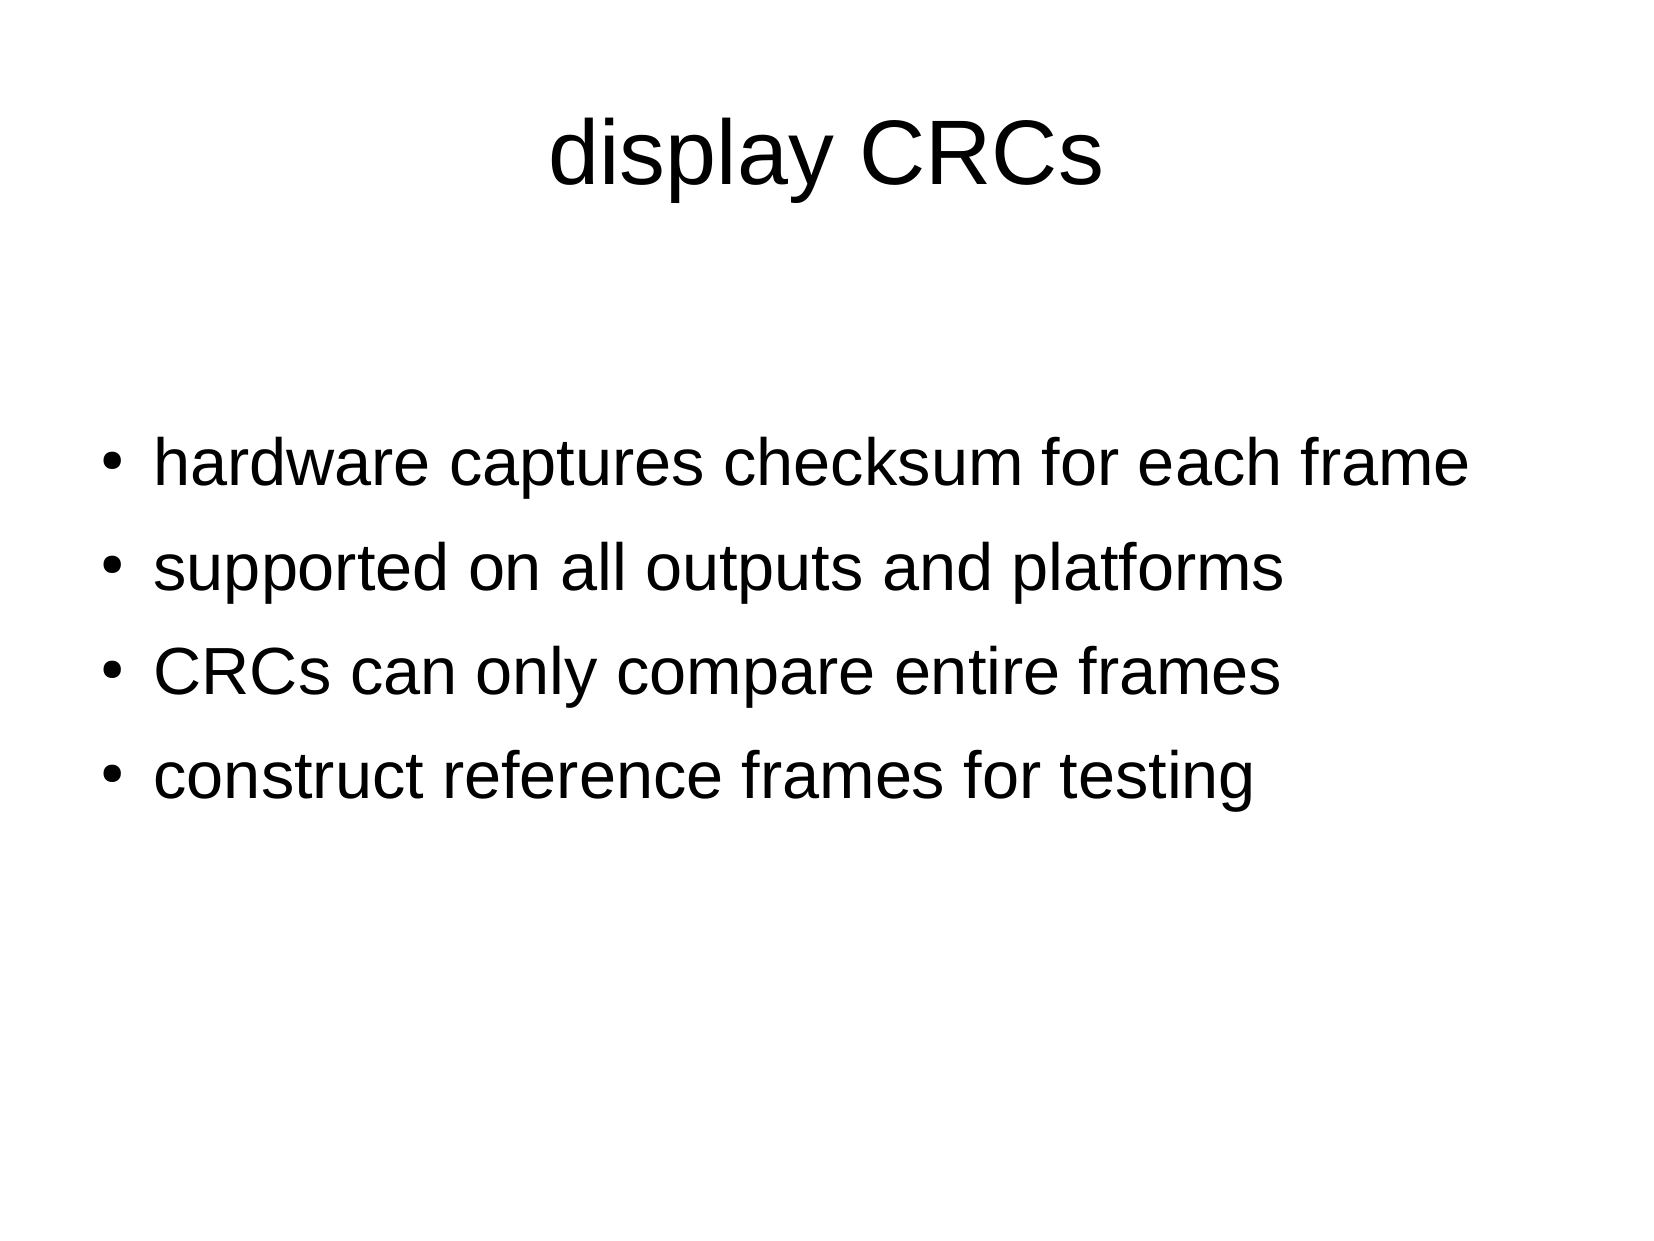

# display CRCs
hardware captures checksum for each frame
supported on all outputs and platforms
CRCs can only compare entire frames
construct reference frames for testing